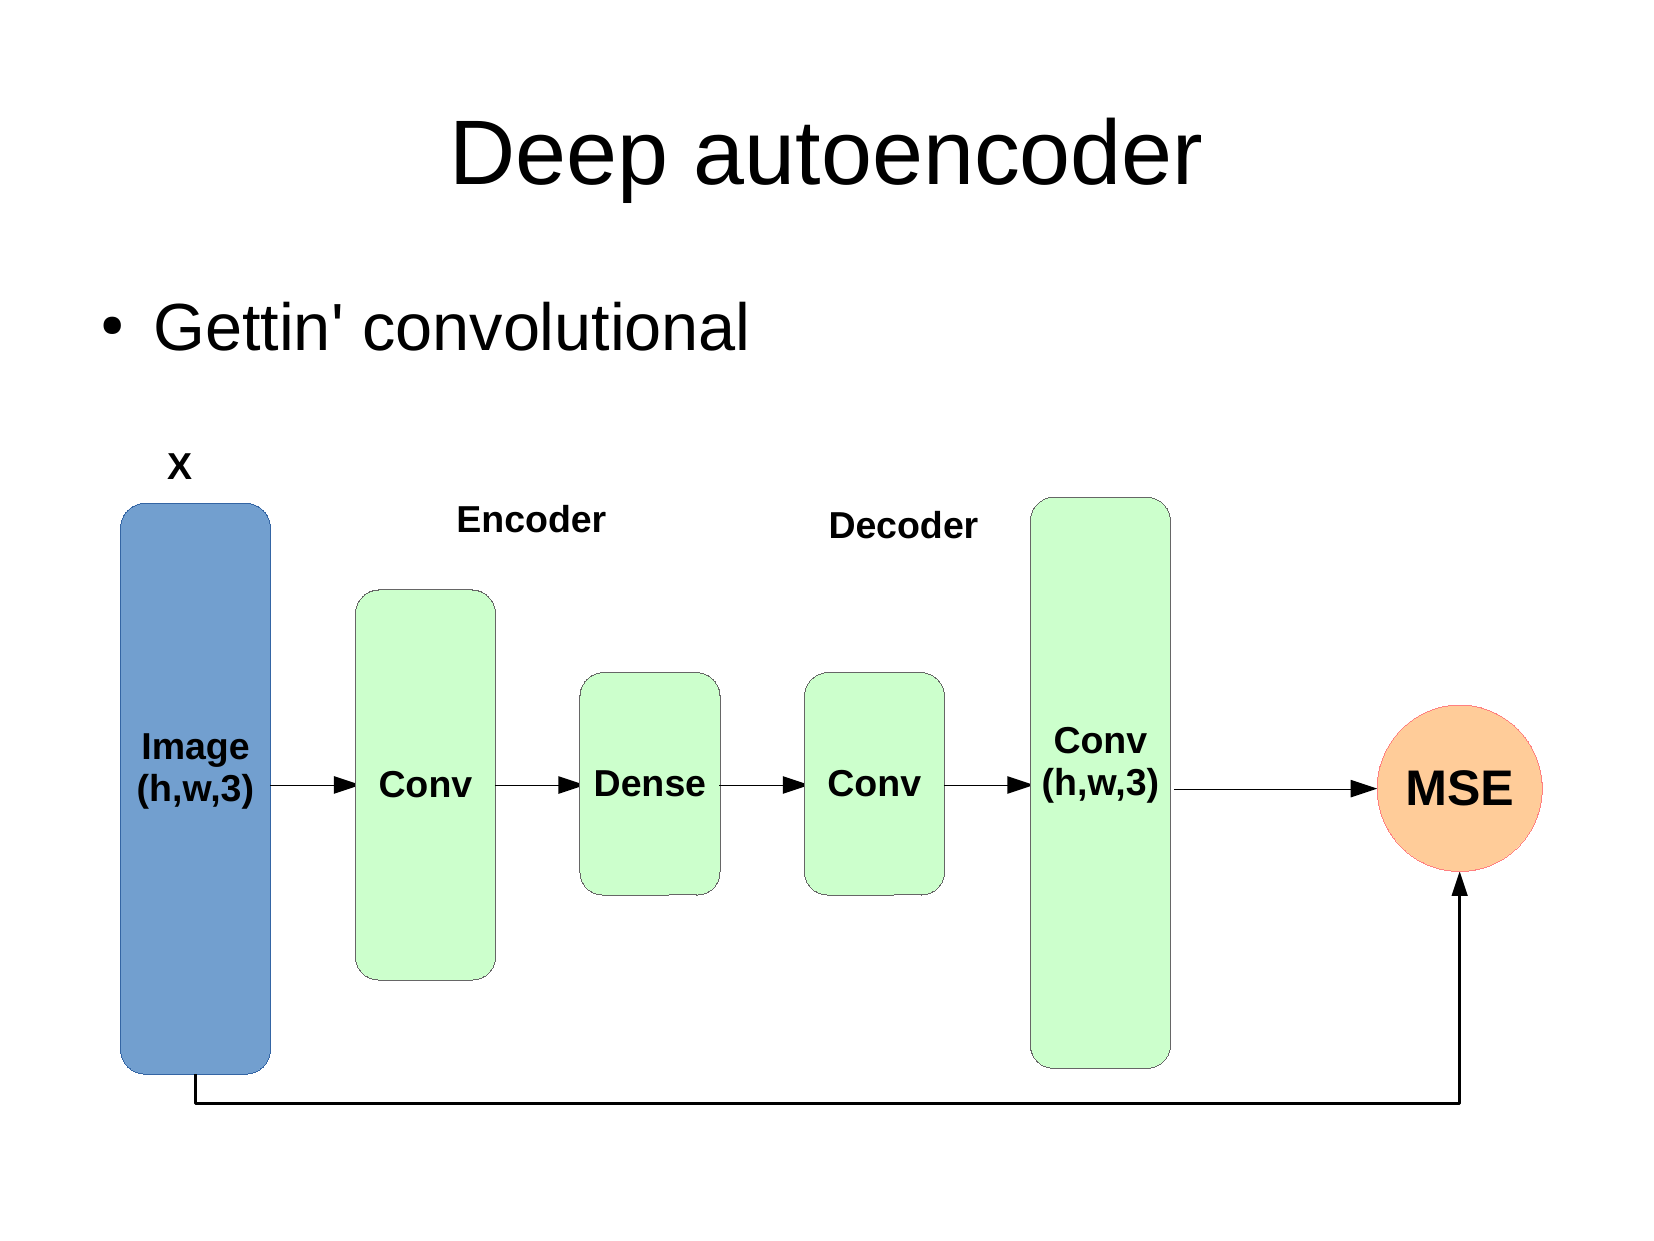

# Deep autoencoder
Gettin' convolutional
X
Encoder
Decoder
Conv
(h,w,3)
Image
(h,w,3)
Conv
Dense
Conv
MSE